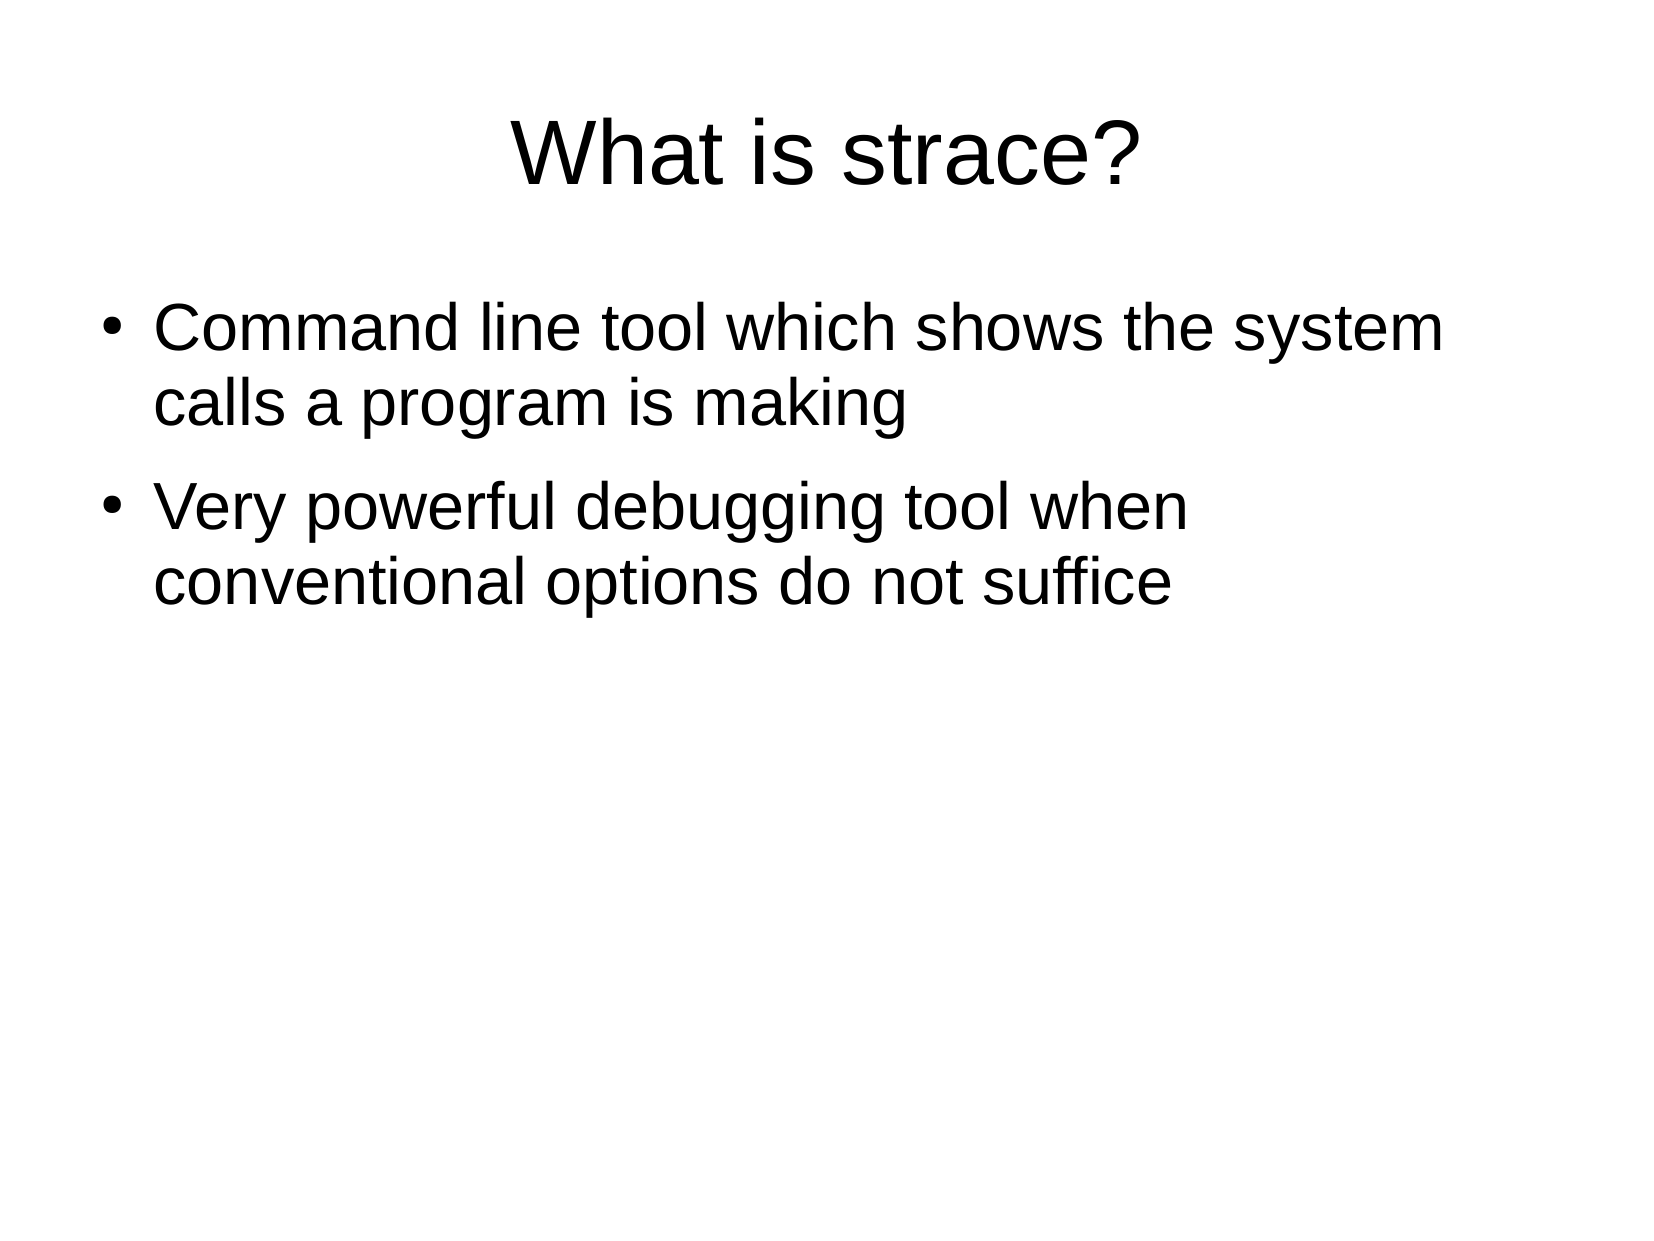

# What is strace?
Command line tool which shows the system calls a program is making
Very powerful debugging tool when conventional options do not suffice